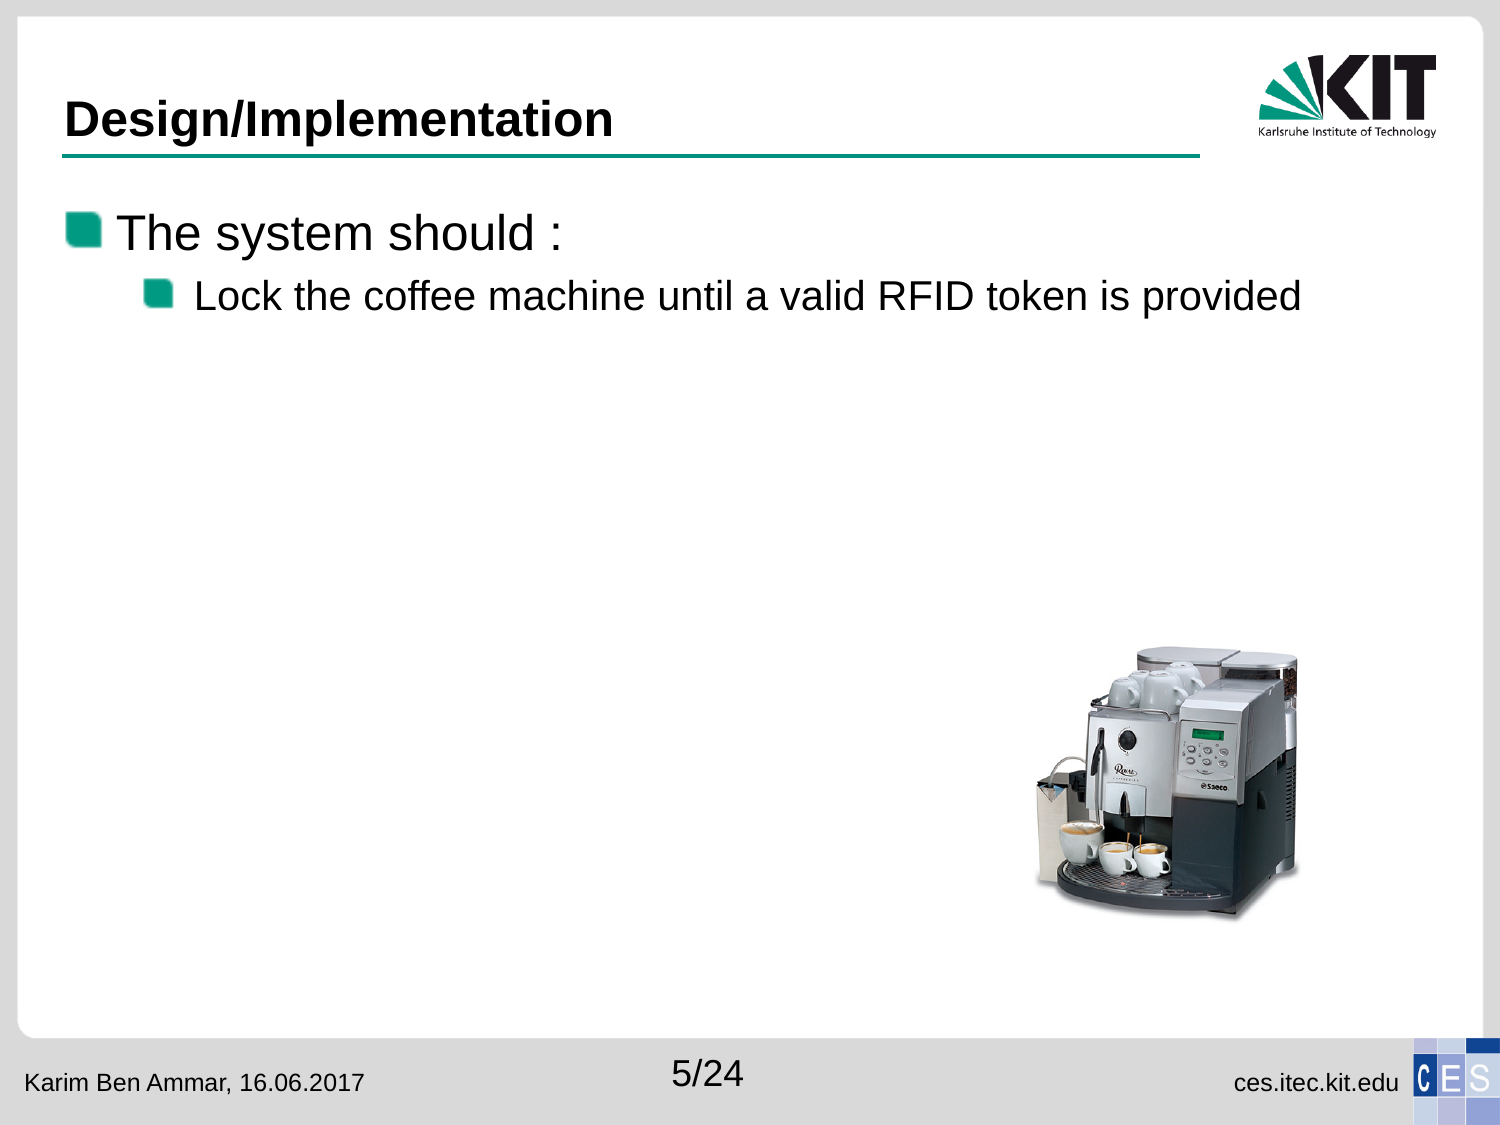

# Design/Implementation
The system should :
Lock the coffee machine until a valid RFID token is provided
5/24